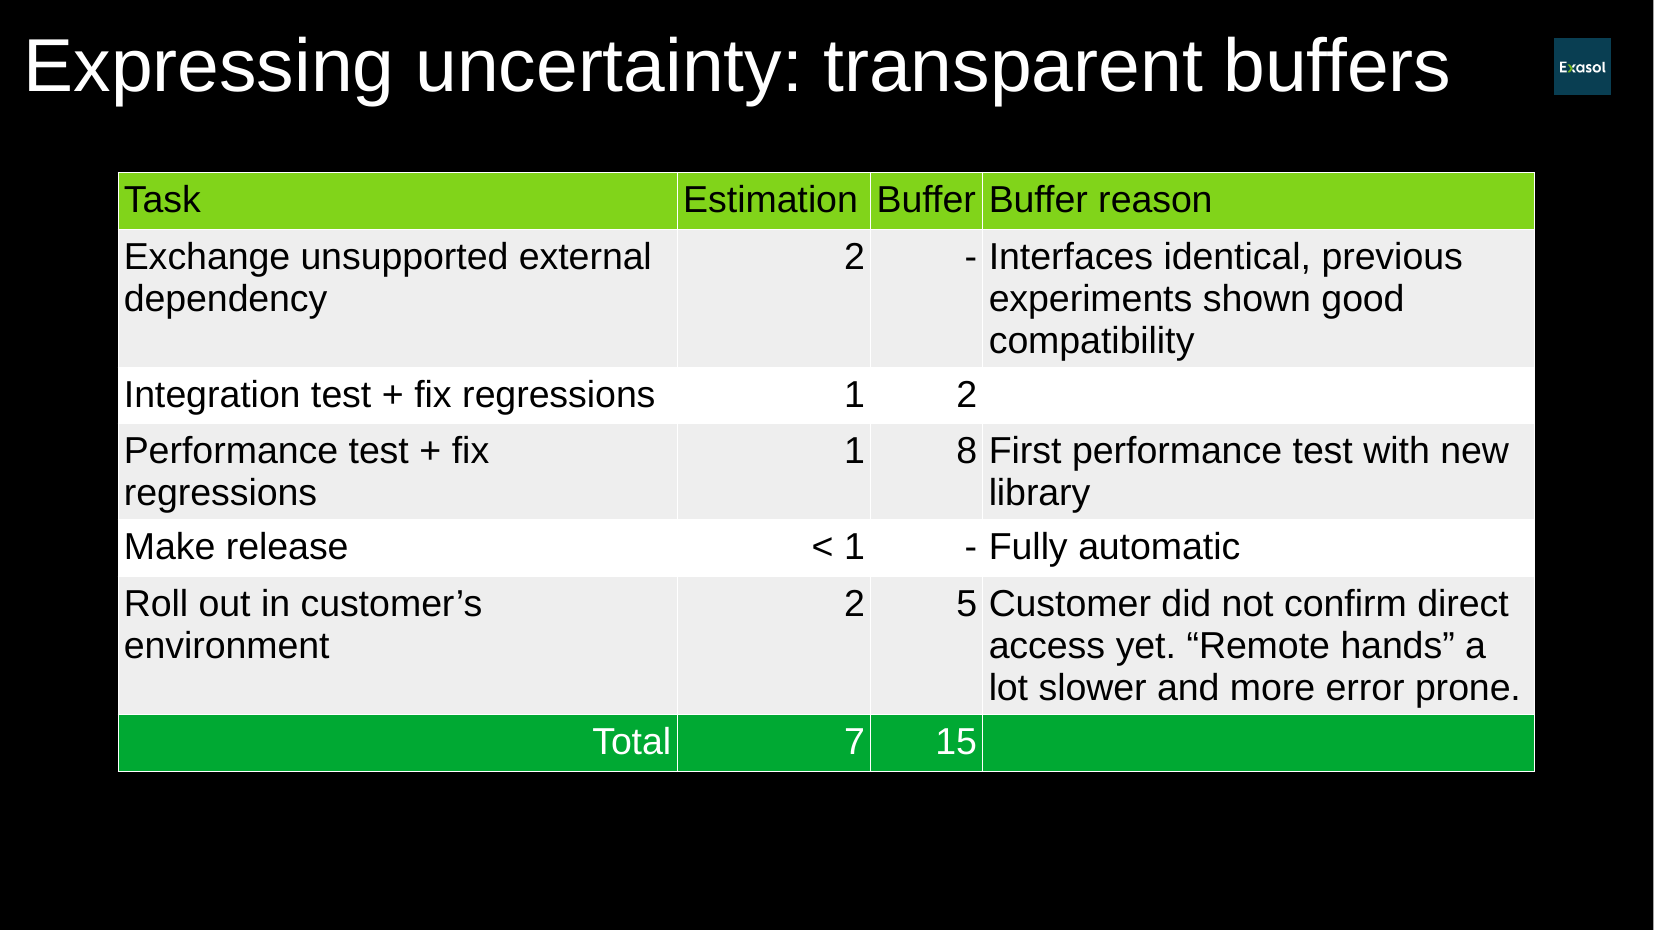

# Expressing uncertainty: transparent buffers
| Task | Estimation | Buffer | Buffer reason |
| --- | --- | --- | --- |
| Exchange unsupported external dependency | 2 | - | Interfaces identical, previous experiments shown good compatibility |
| Integration test + fix regressions | 1 | 2 | |
| Performance test + fix regressions | 1 | 8 | First performance test with new library |
| Make release | < 1 | - | Fully automatic |
| Roll out in customer’s environment | 2 | 5 | Customer did not confirm direct access yet. “Remote hands” a lot slower and more error prone. |
| Total | 7 | 15 | |